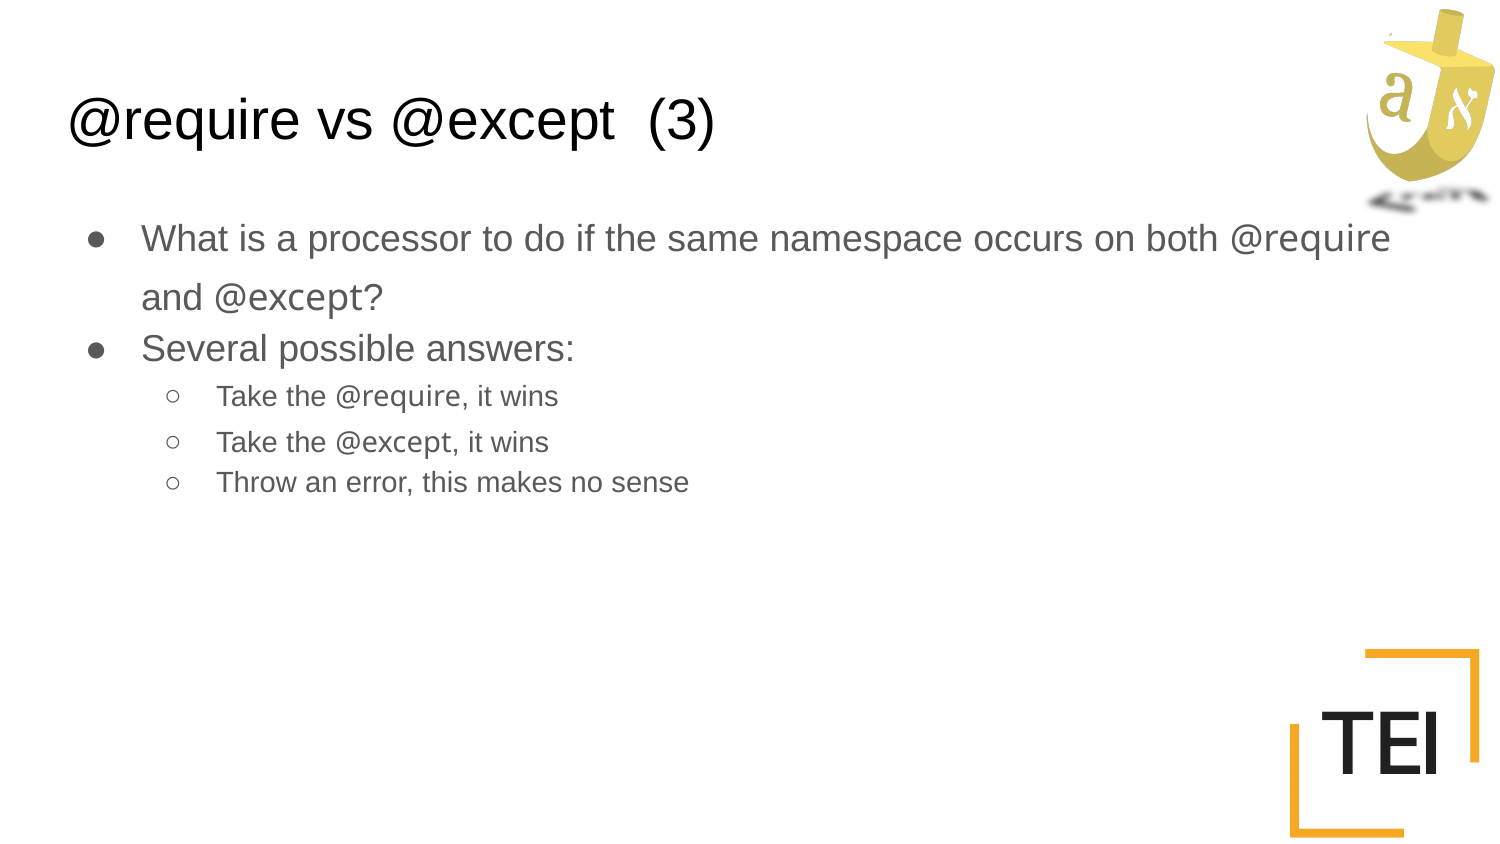

# @require vs @except (3)
What is a processor to do if the same namespace occurs on both @require and @except?
Several possible answers:
Take the @require, it wins
Take the @except, it wins
Throw an error, this makes no sense